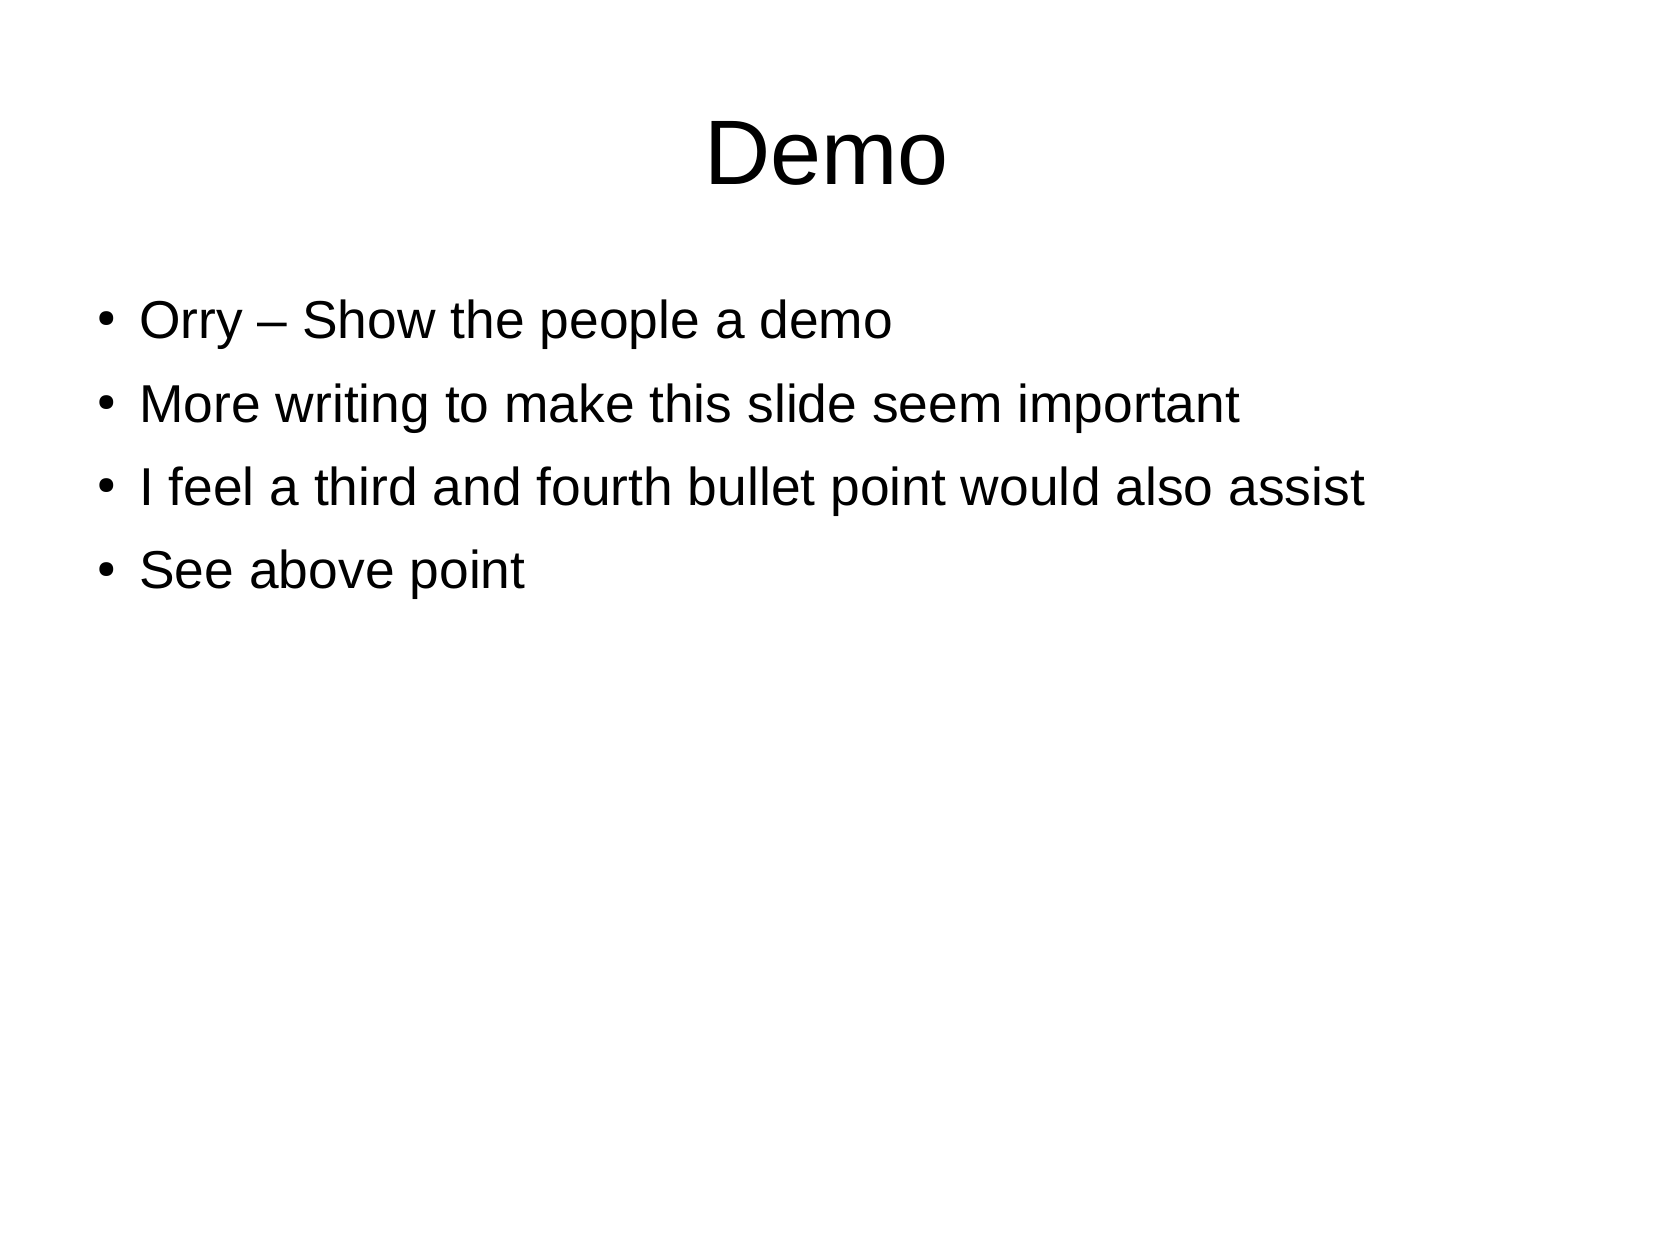

# Demo
Orry – Show the people a demo
More writing to make this slide seem important
I feel a third and fourth bullet point would also assist
See above point